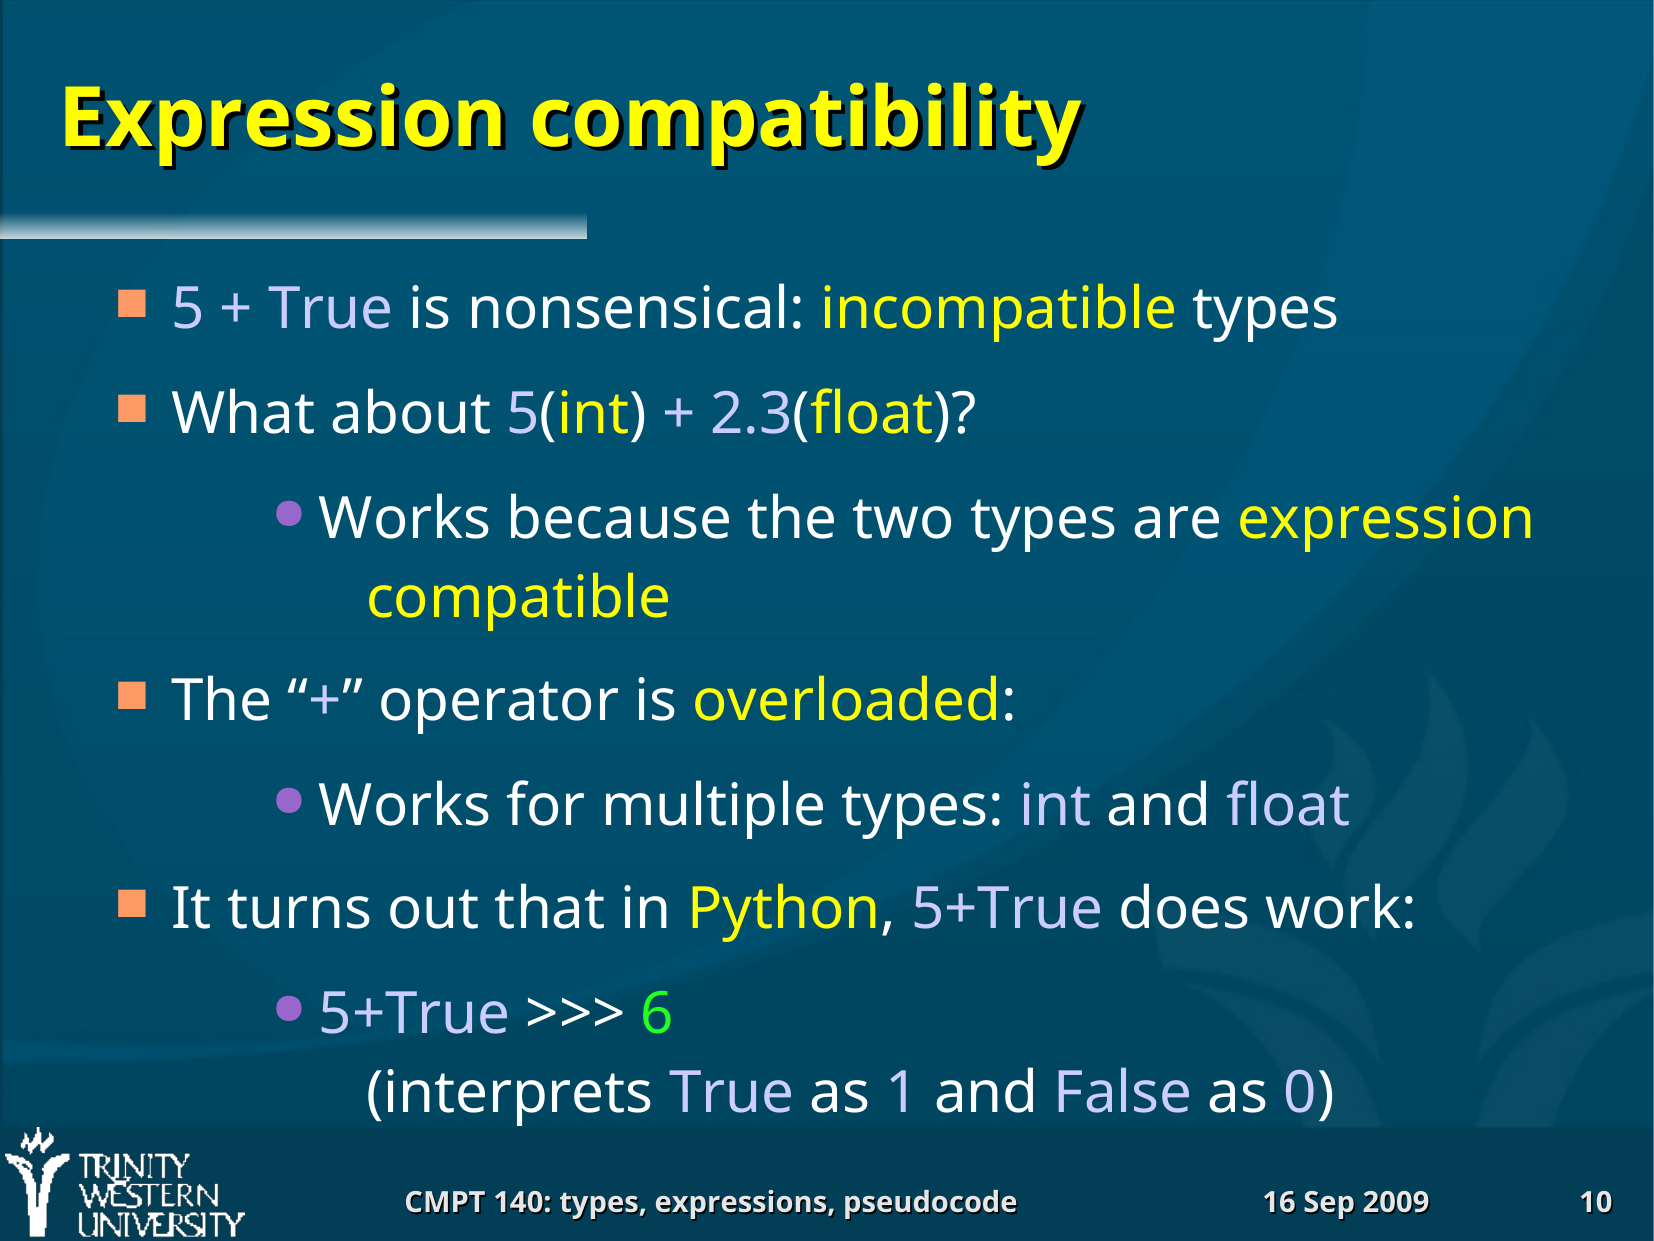

# Expression compatibility
5 + True is nonsensical: incompatible types
What about 5(int) + 2.3(float)?
Works because the two types are expression compatible
The “+” operator is overloaded:
Works for multiple types: int and float
It turns out that in Python, 5+True does work:
5+True >>> 6
(interprets True as 1 and False as 0)
CMPT 140: types, expressions, pseudocode
16 Sep 2009
10